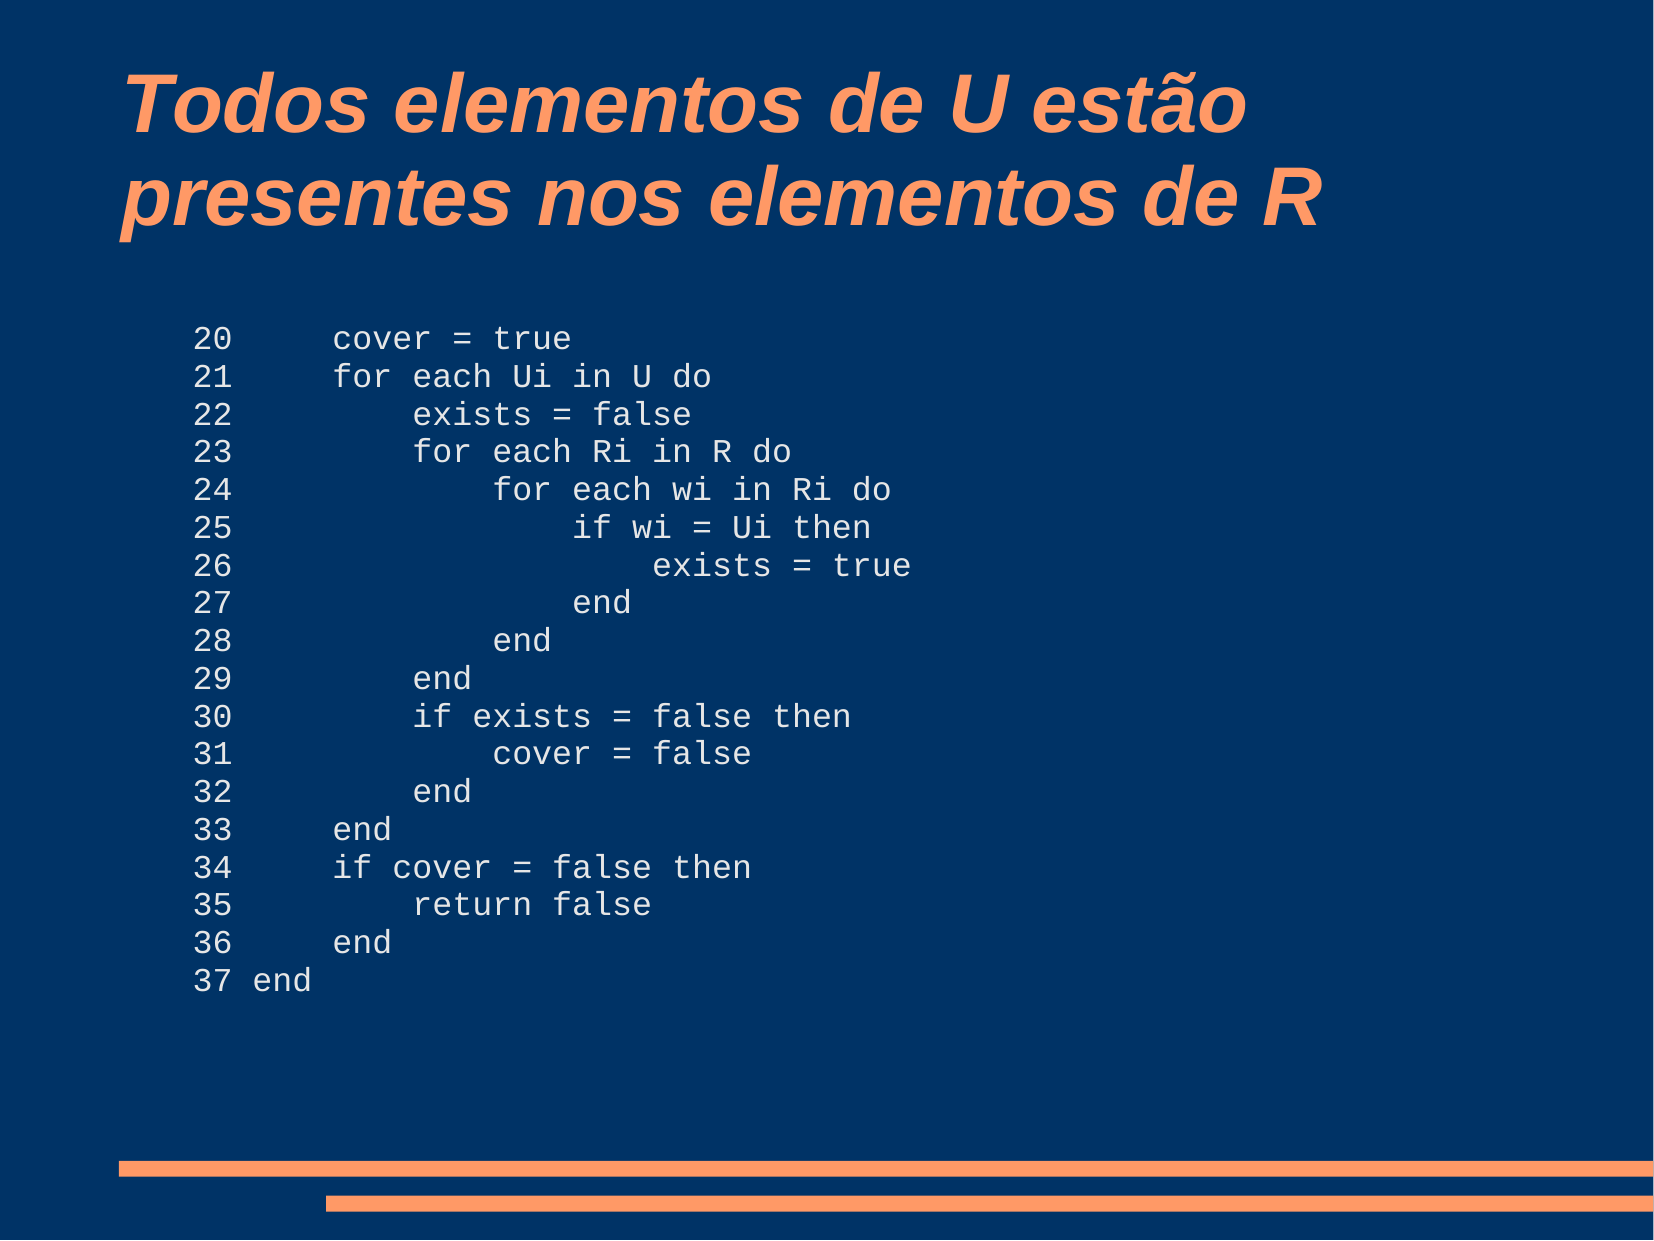

# Todos elementos de U estão presentes nos elementos de R
20 cover = true
21 for each Ui in U do
22 exists = false
23 for each Ri in R do
24 for each wi in Ri do
25 if wi = Ui then
26 exists = true
27 end
28 end
29 end
30 if exists = false then
31 cover = false
32 end
33 end
34 if cover = false then
35 return false
36 end
37 end